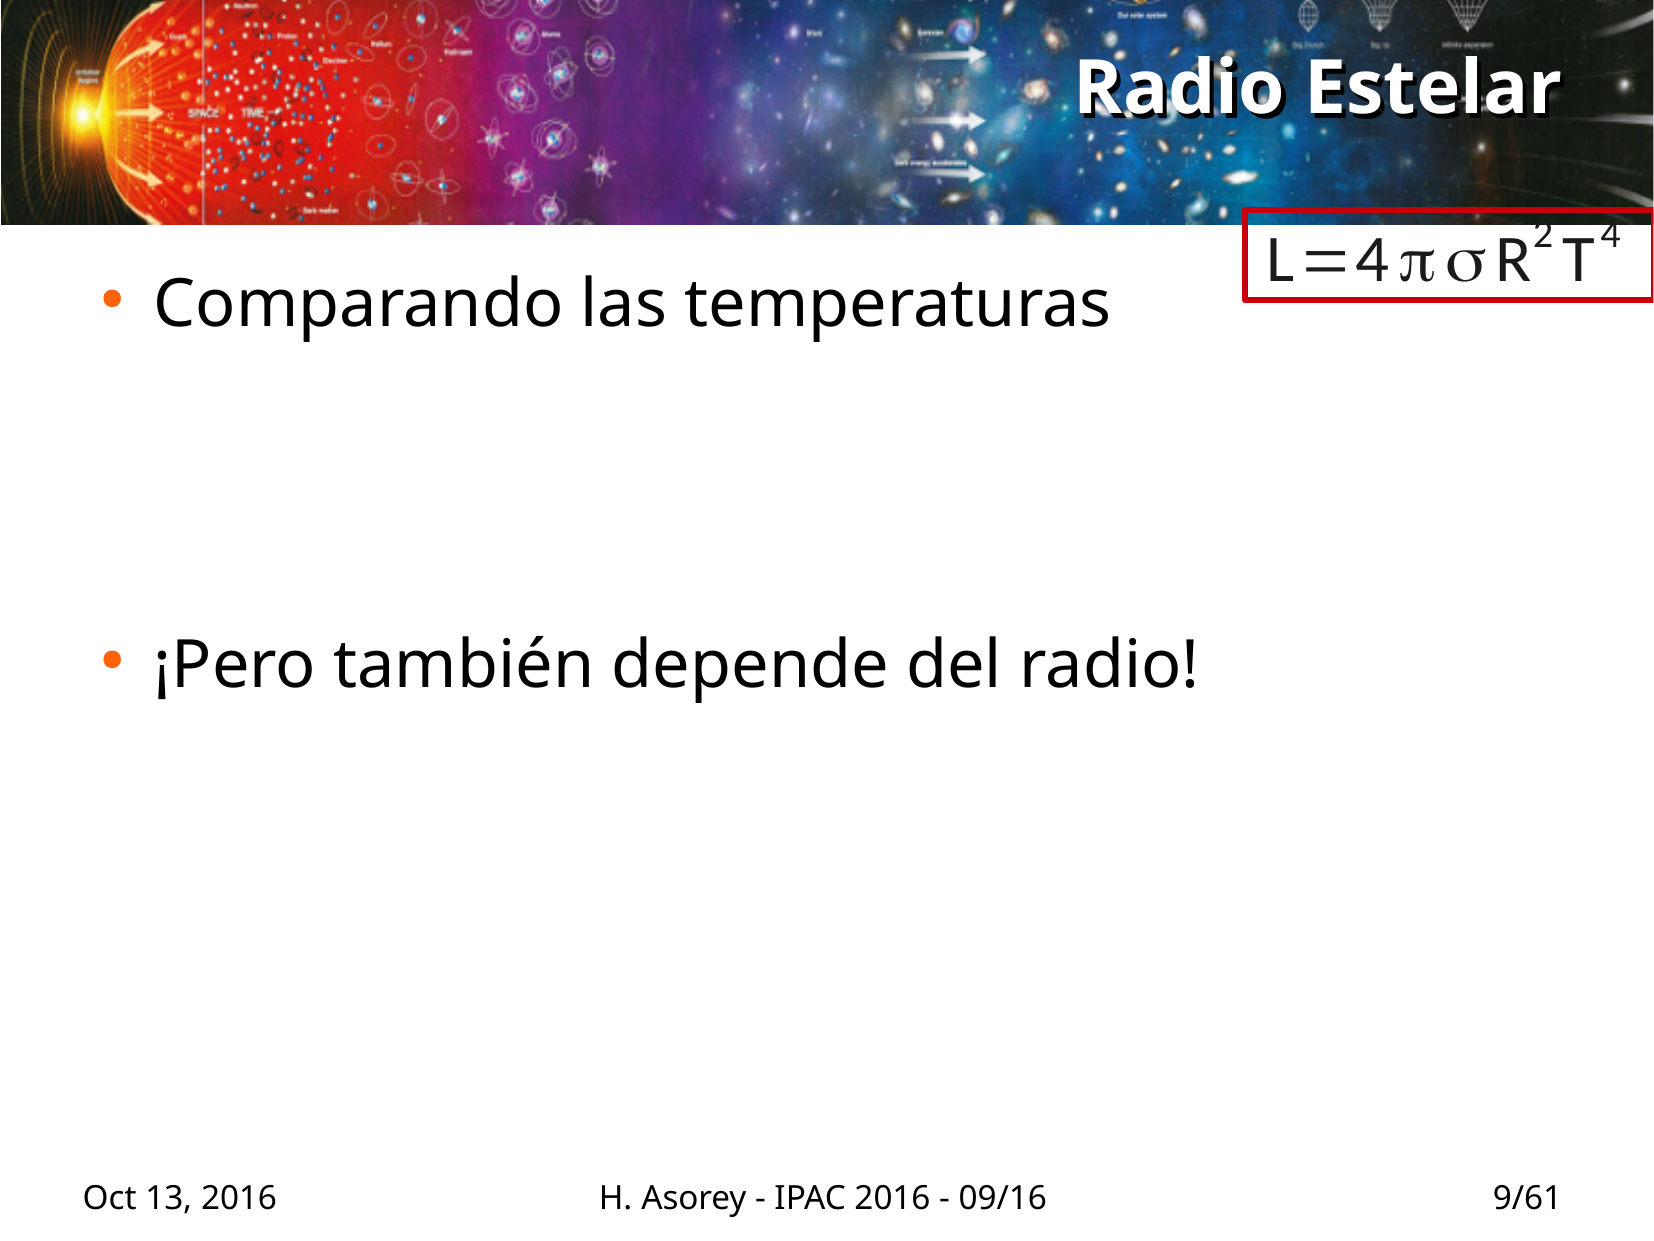

# Radio Estelar
Comparando las temperaturas
¡Pero también depende del radio!
Oct 13, 2016
H. Asorey - IPAC 2016 - 09/16
9